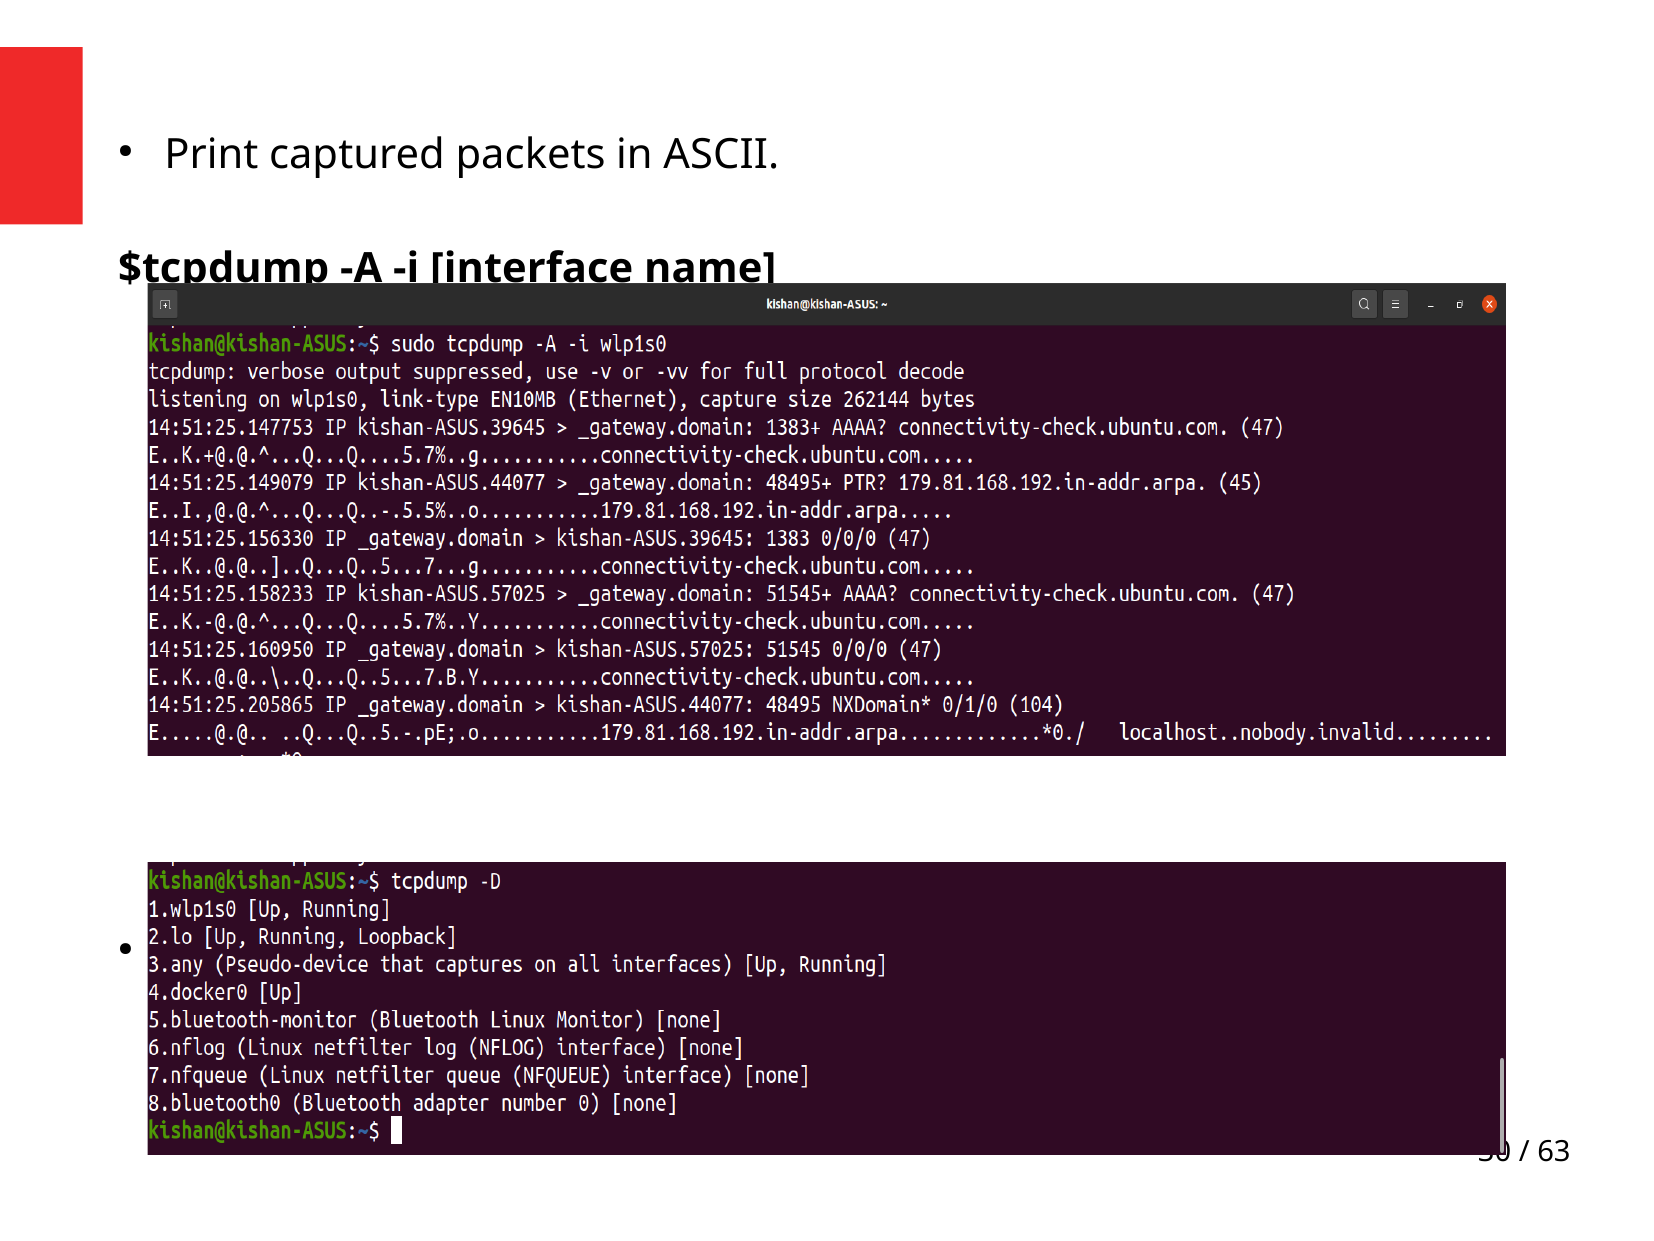

# Print captured packets in ASCII.
$tcpdump -A -i [interface name]
Display all available interfaces.
30